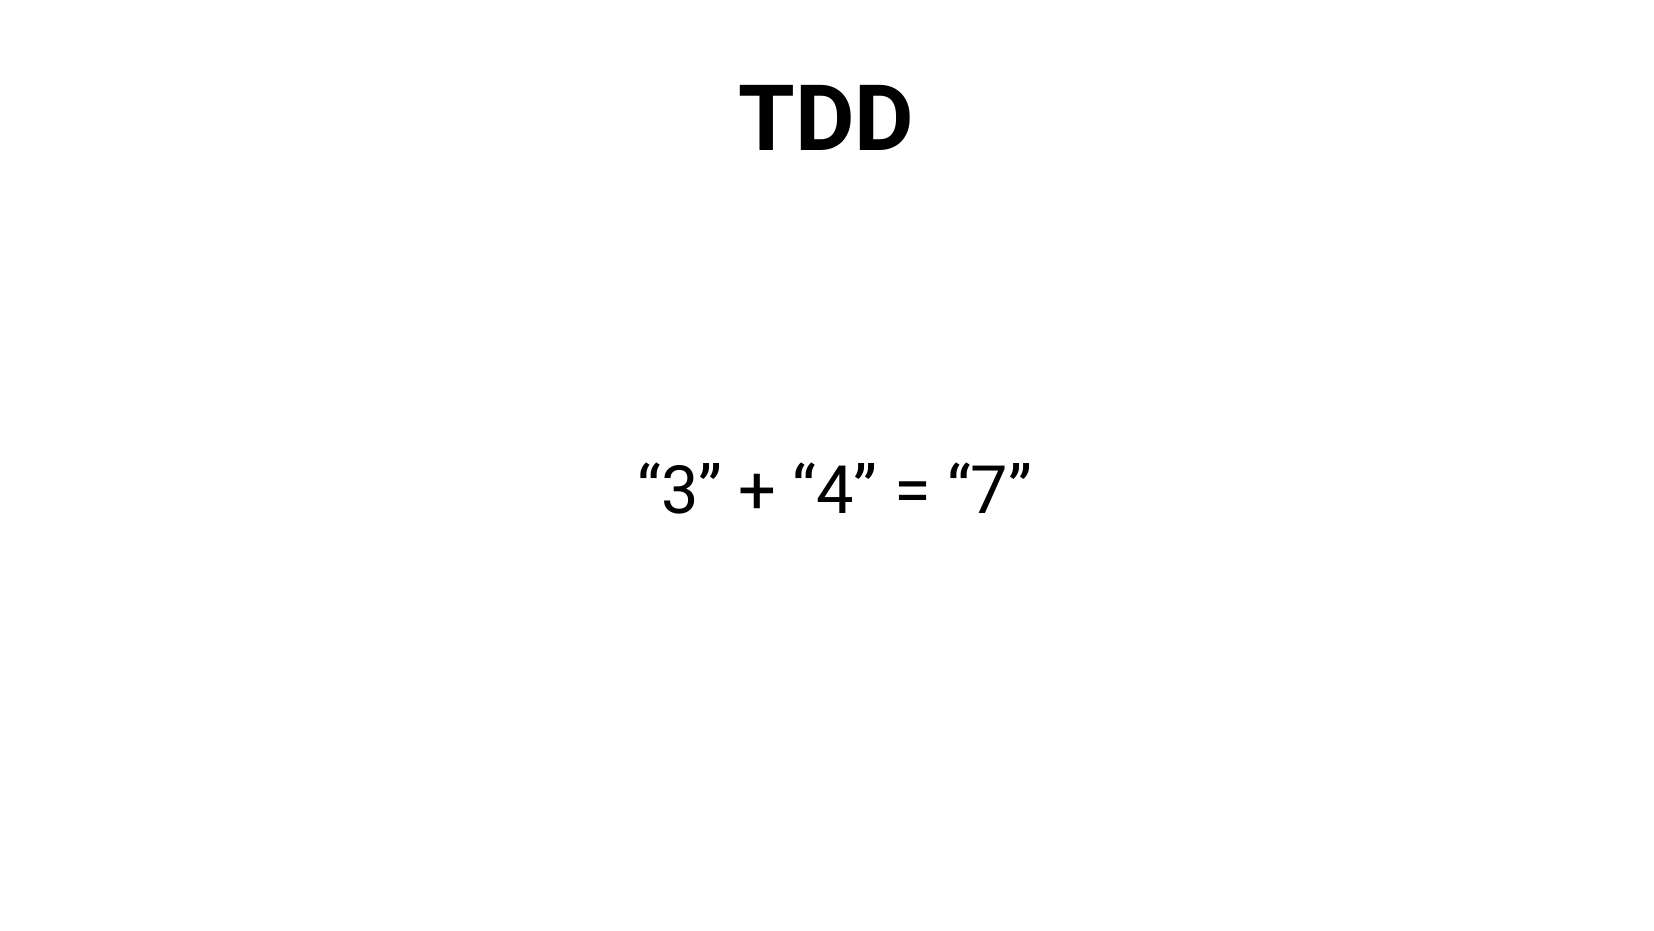

# TDD
 “3” + “4” = “7”